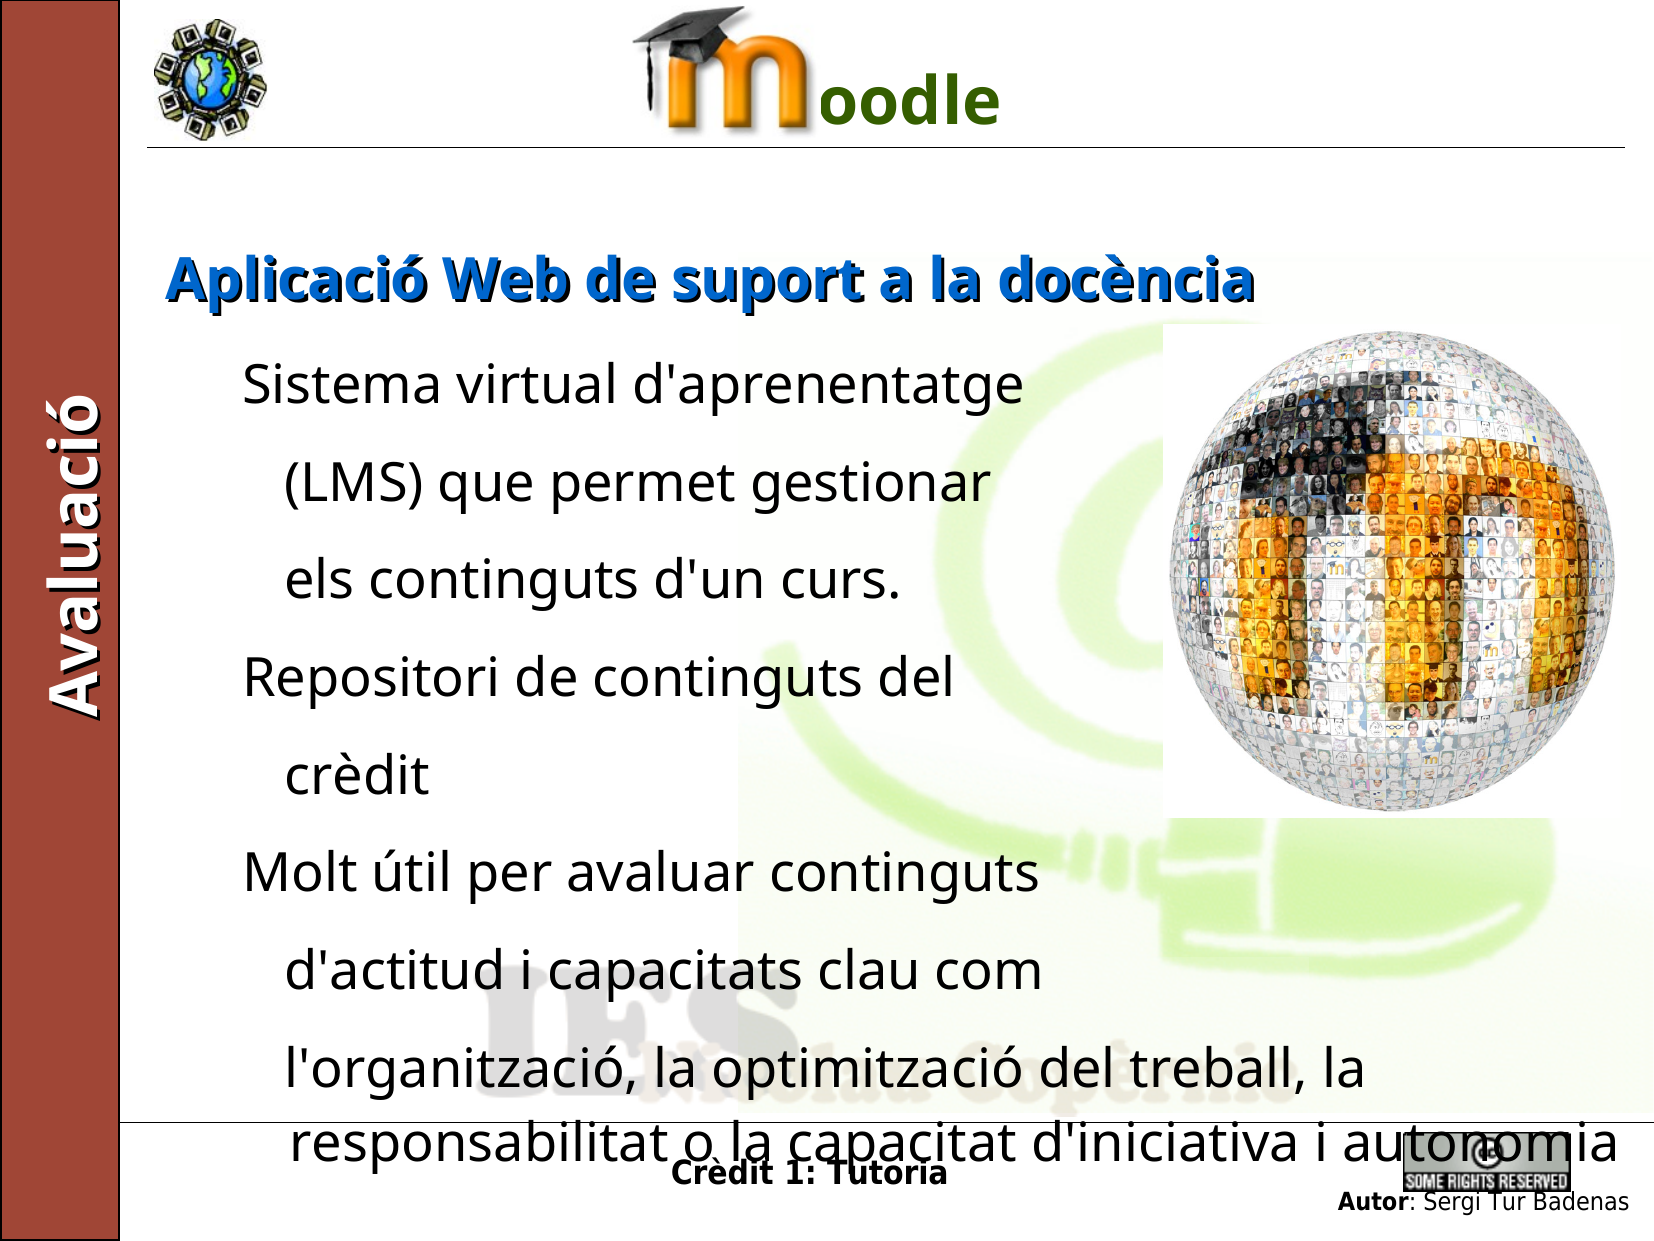

# oodle
Aplicació Web de suport a la docència
Sistema virtual d'aprenentatge
 (LMS) que permet gestionar
 els continguts d'un curs.
Repositori de continguts del
 crèdit
Molt útil per avaluar continguts
 d'actitud i capacitats clau com
 l'organització, la optimització del treball, la responsabilitat o la capacitat d'iniciativa i autonomia